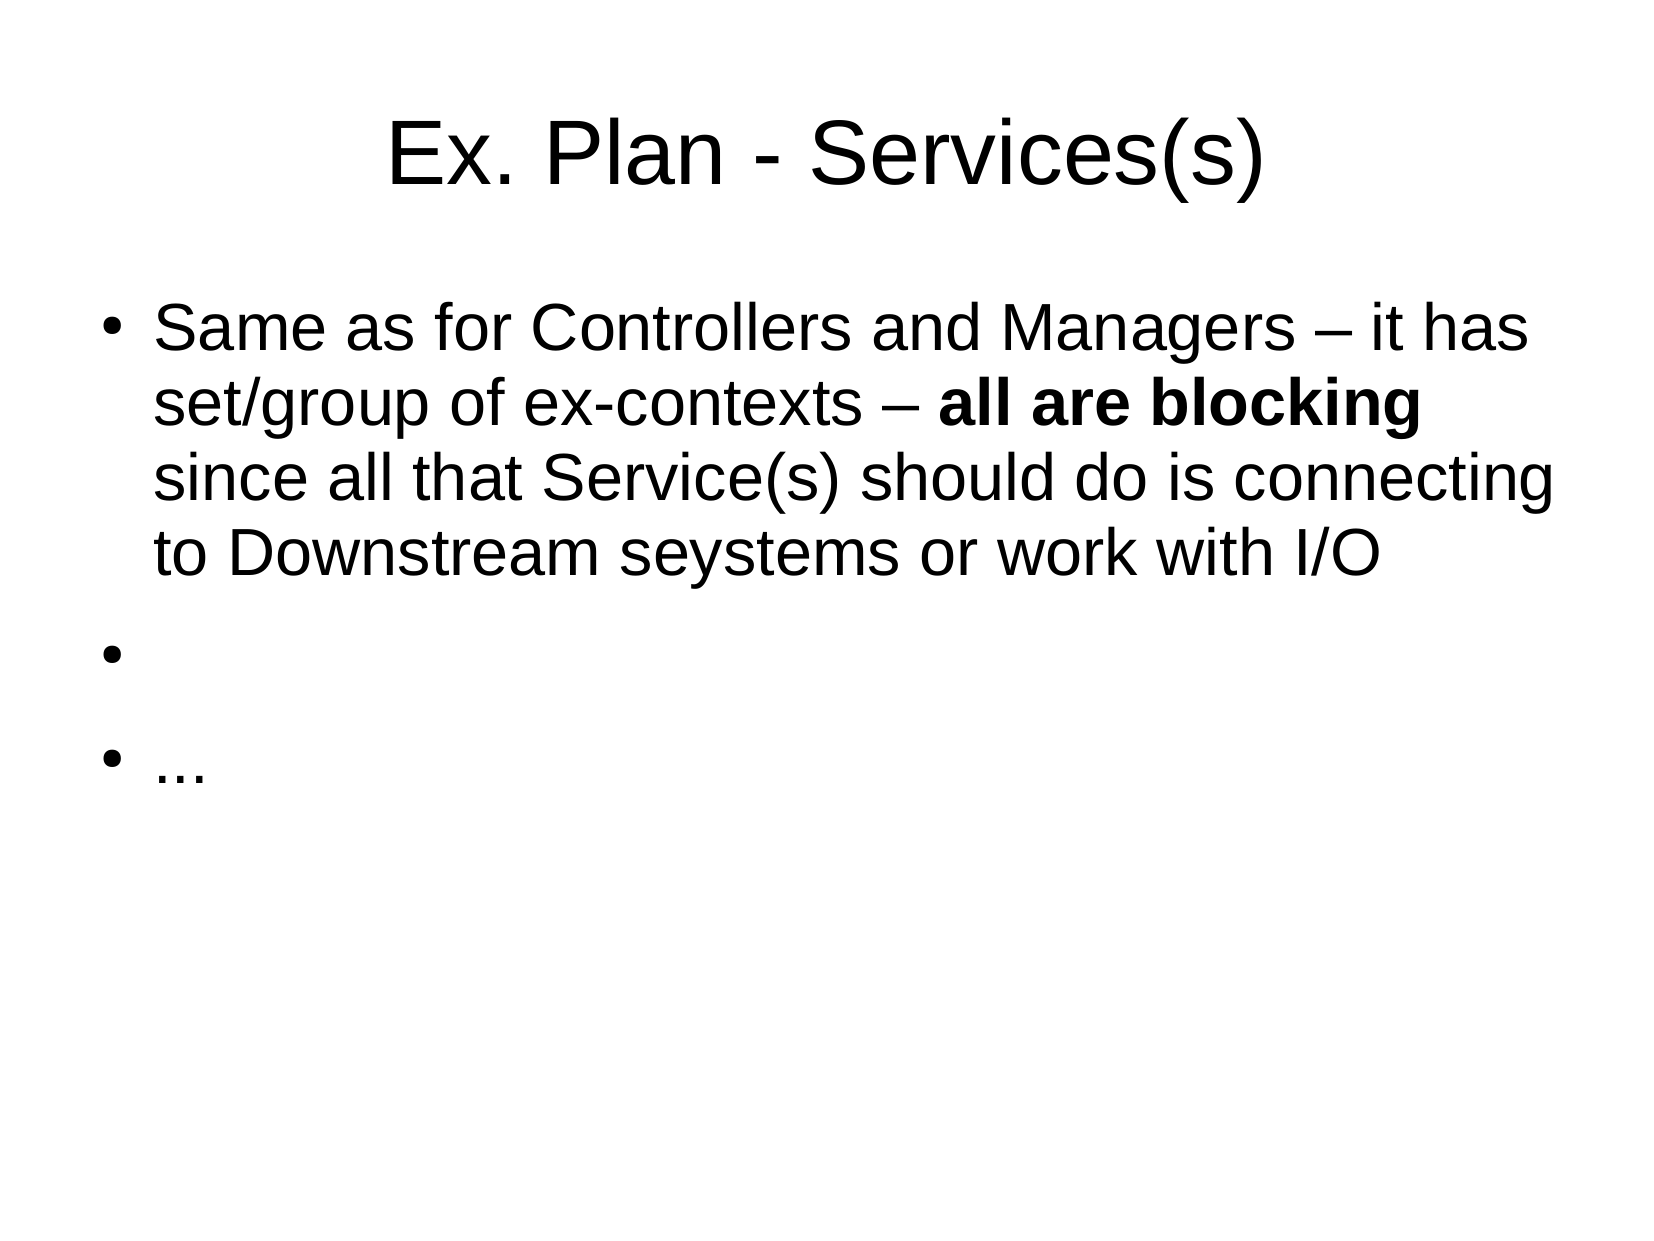

# Ex. Plan - Services(s)
Same as for Controllers and Managers – it has set/group of ex-contexts – all are blocking since all that Service(s) should do is connecting to Downstream seystems or work with I/O
...